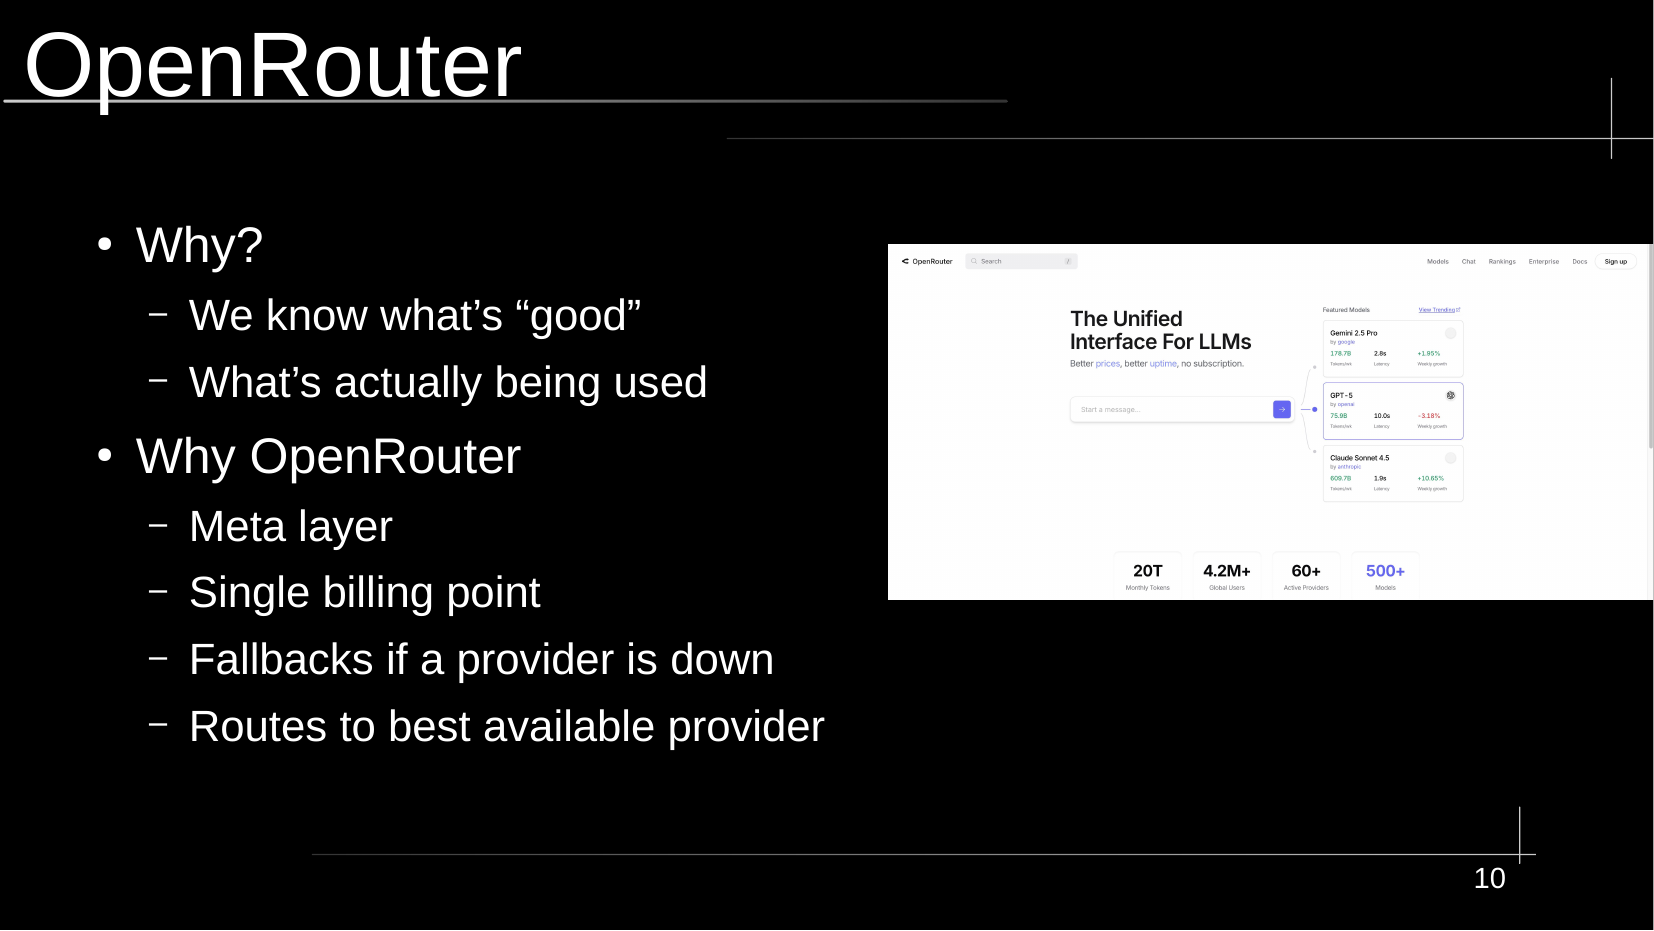

# OpenRouter
Why?
We know what’s “good”
What’s actually being used
Why OpenRouter
Meta layer
Single billing point
Fallbacks if a provider is down
Routes to best available provider
10